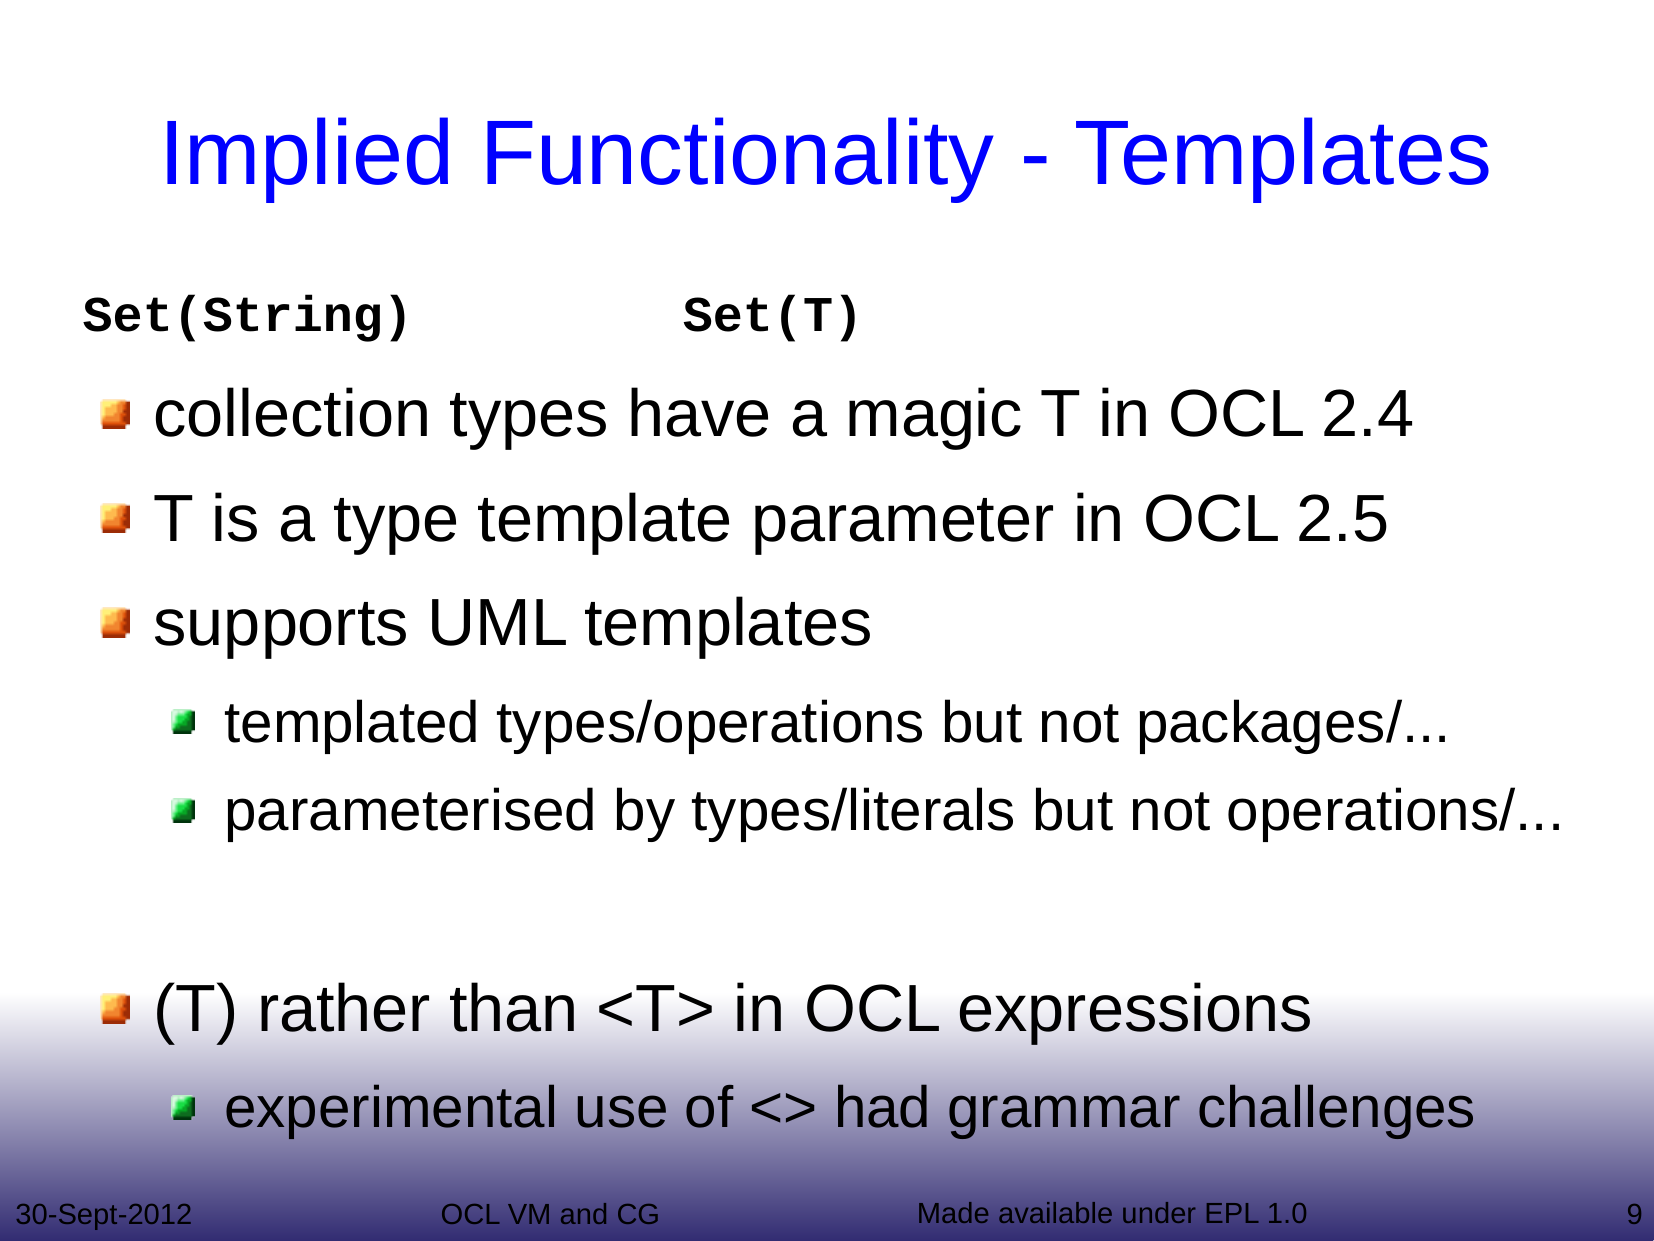

# Implied Functionality - Templates
Set(String) Set(T)
collection types have a magic T in OCL 2.4
T is a type template parameter in OCL 2.5
supports UML templates
templated types/operations but not packages/...
parameterised by types/literals but not operations/...
(T) rather than <T> in OCL expressions
experimental use of <> had grammar challenges
30-Sept-2012
OCL VM and CG
9